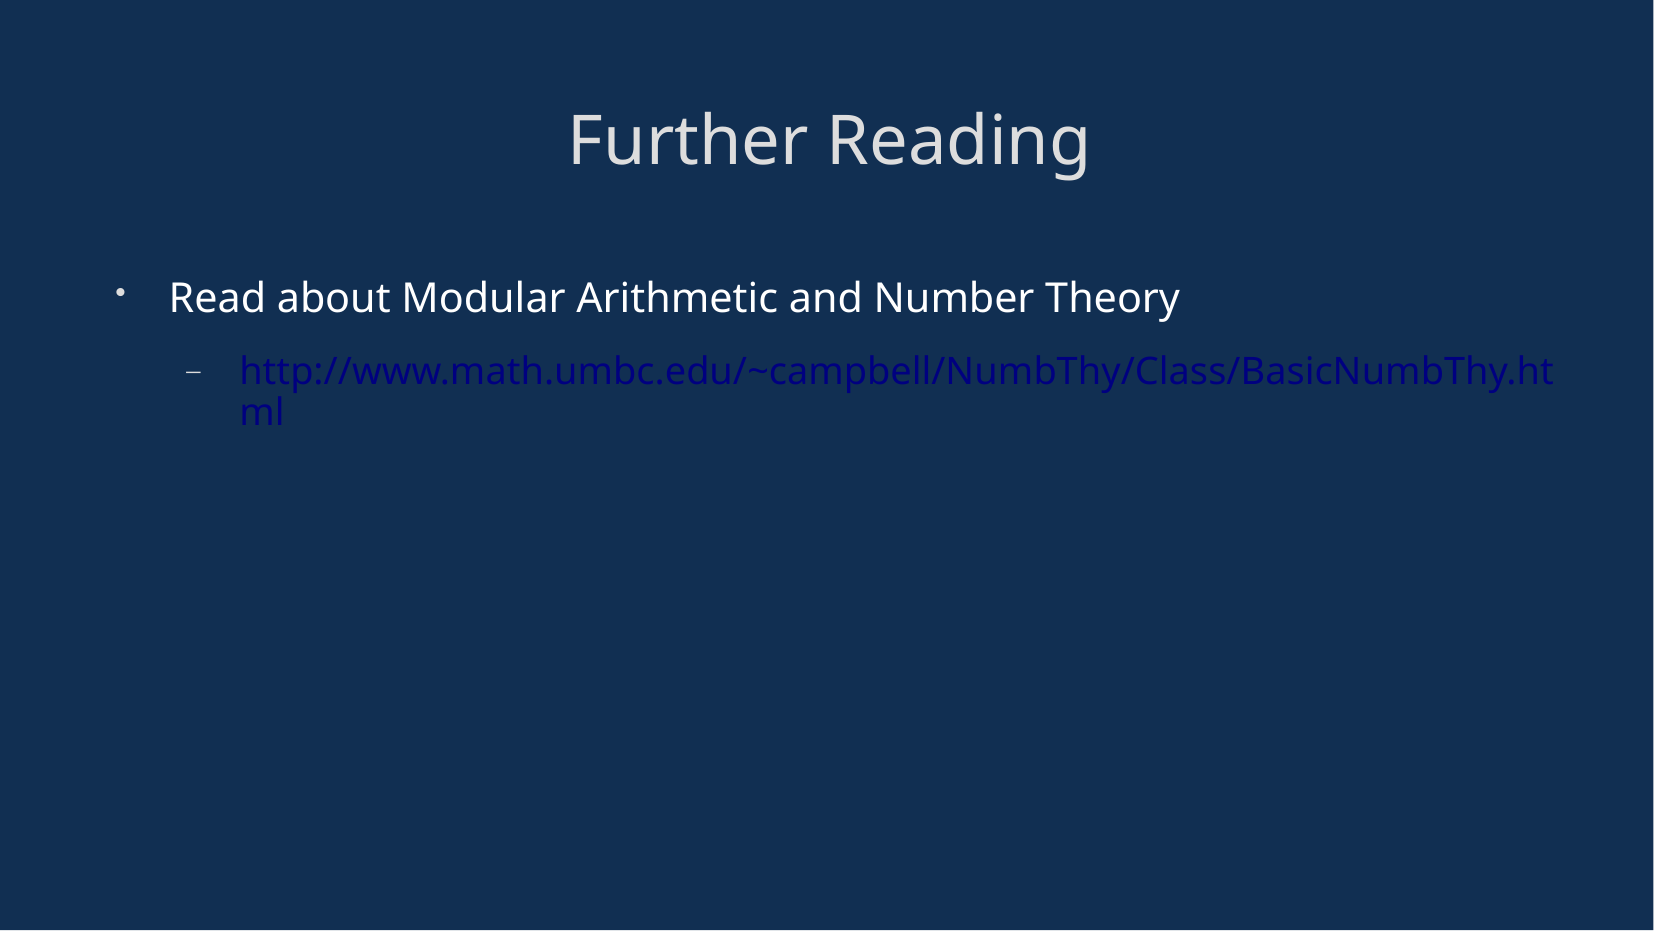

# Further Reading
Read about Modular Arithmetic and Number Theory
http://www.math.umbc.edu/~campbell/NumbThy/Class/BasicNumbThy.html